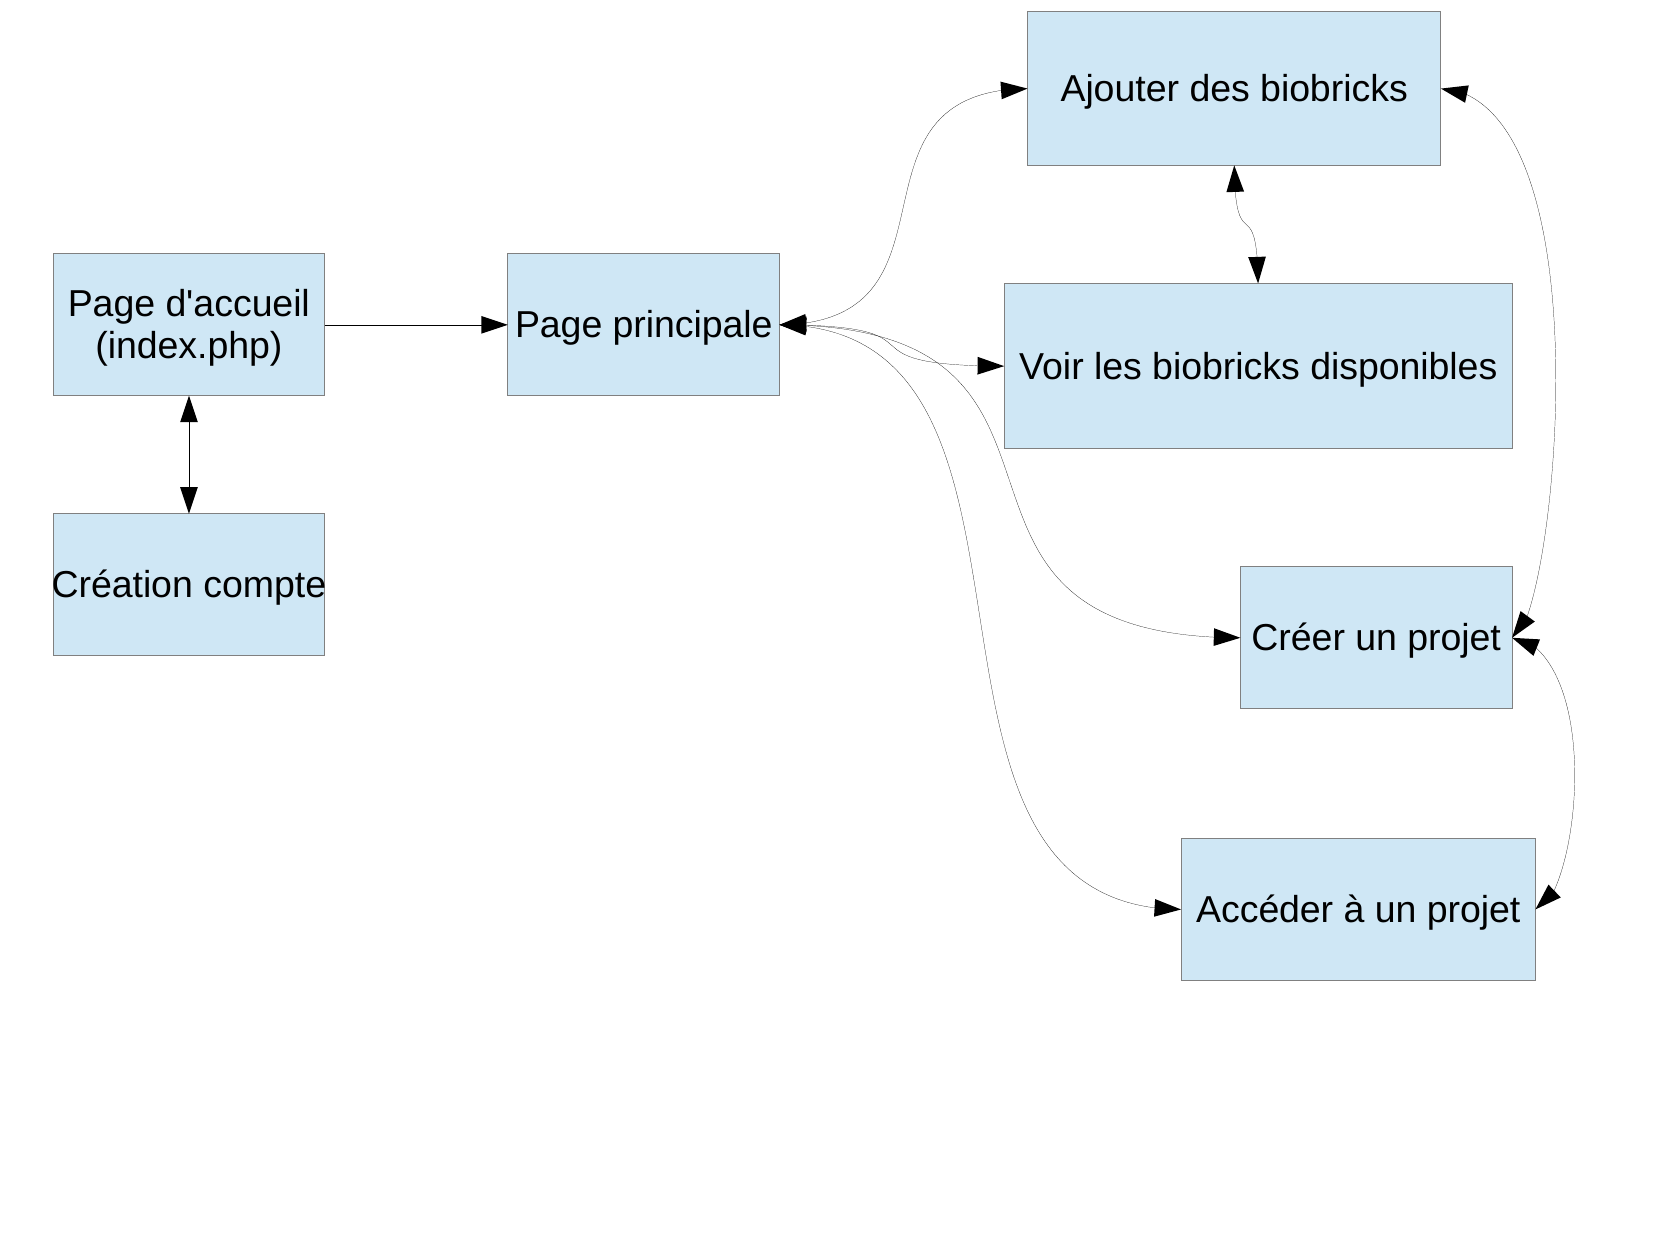

Ajouter des biobricks
Page d'accueil
(index.php)
Page principale
Voir les biobricks disponibles
Création compte
Créer un projet
Accéder à un projet